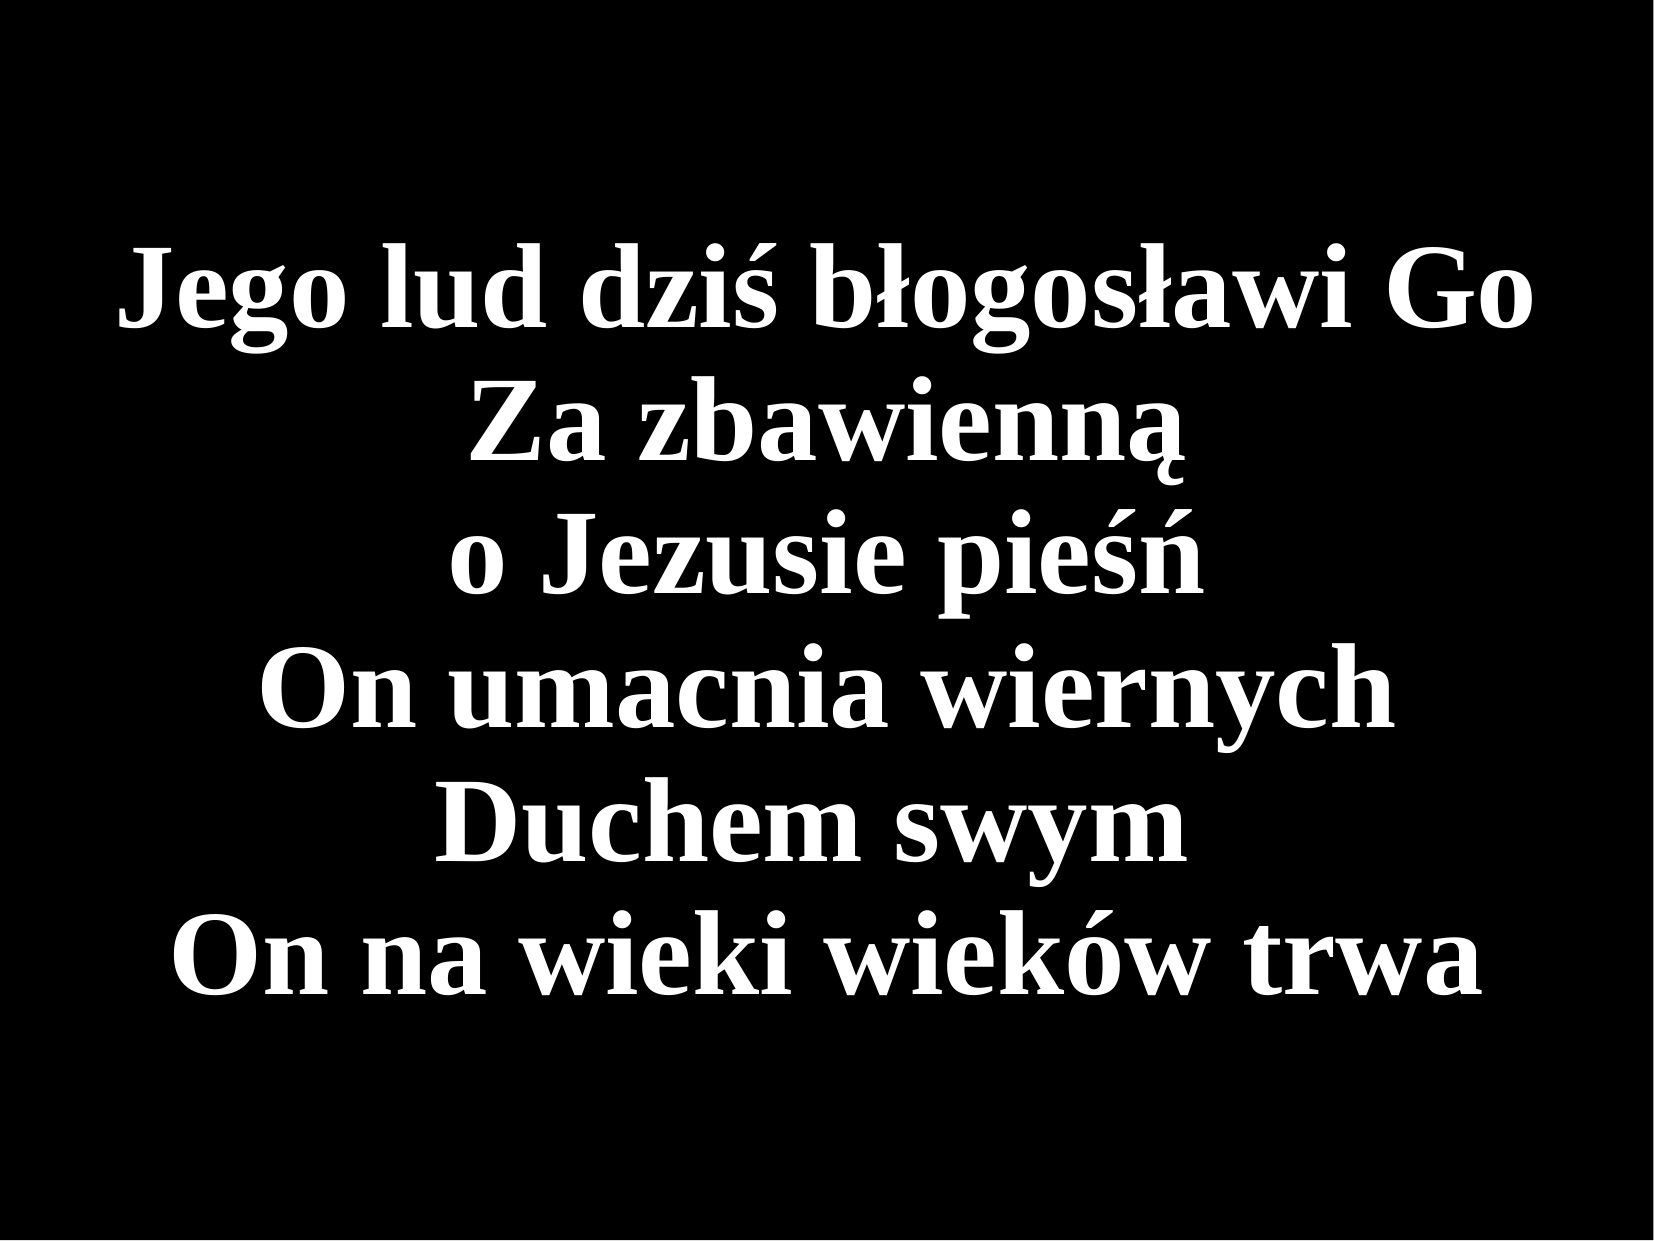

# Jego lud dziś błogosławi Go Za zbawienną o Jezusie pieśń On umacnia wiernych Duchem swym On na wieki wieków trwa